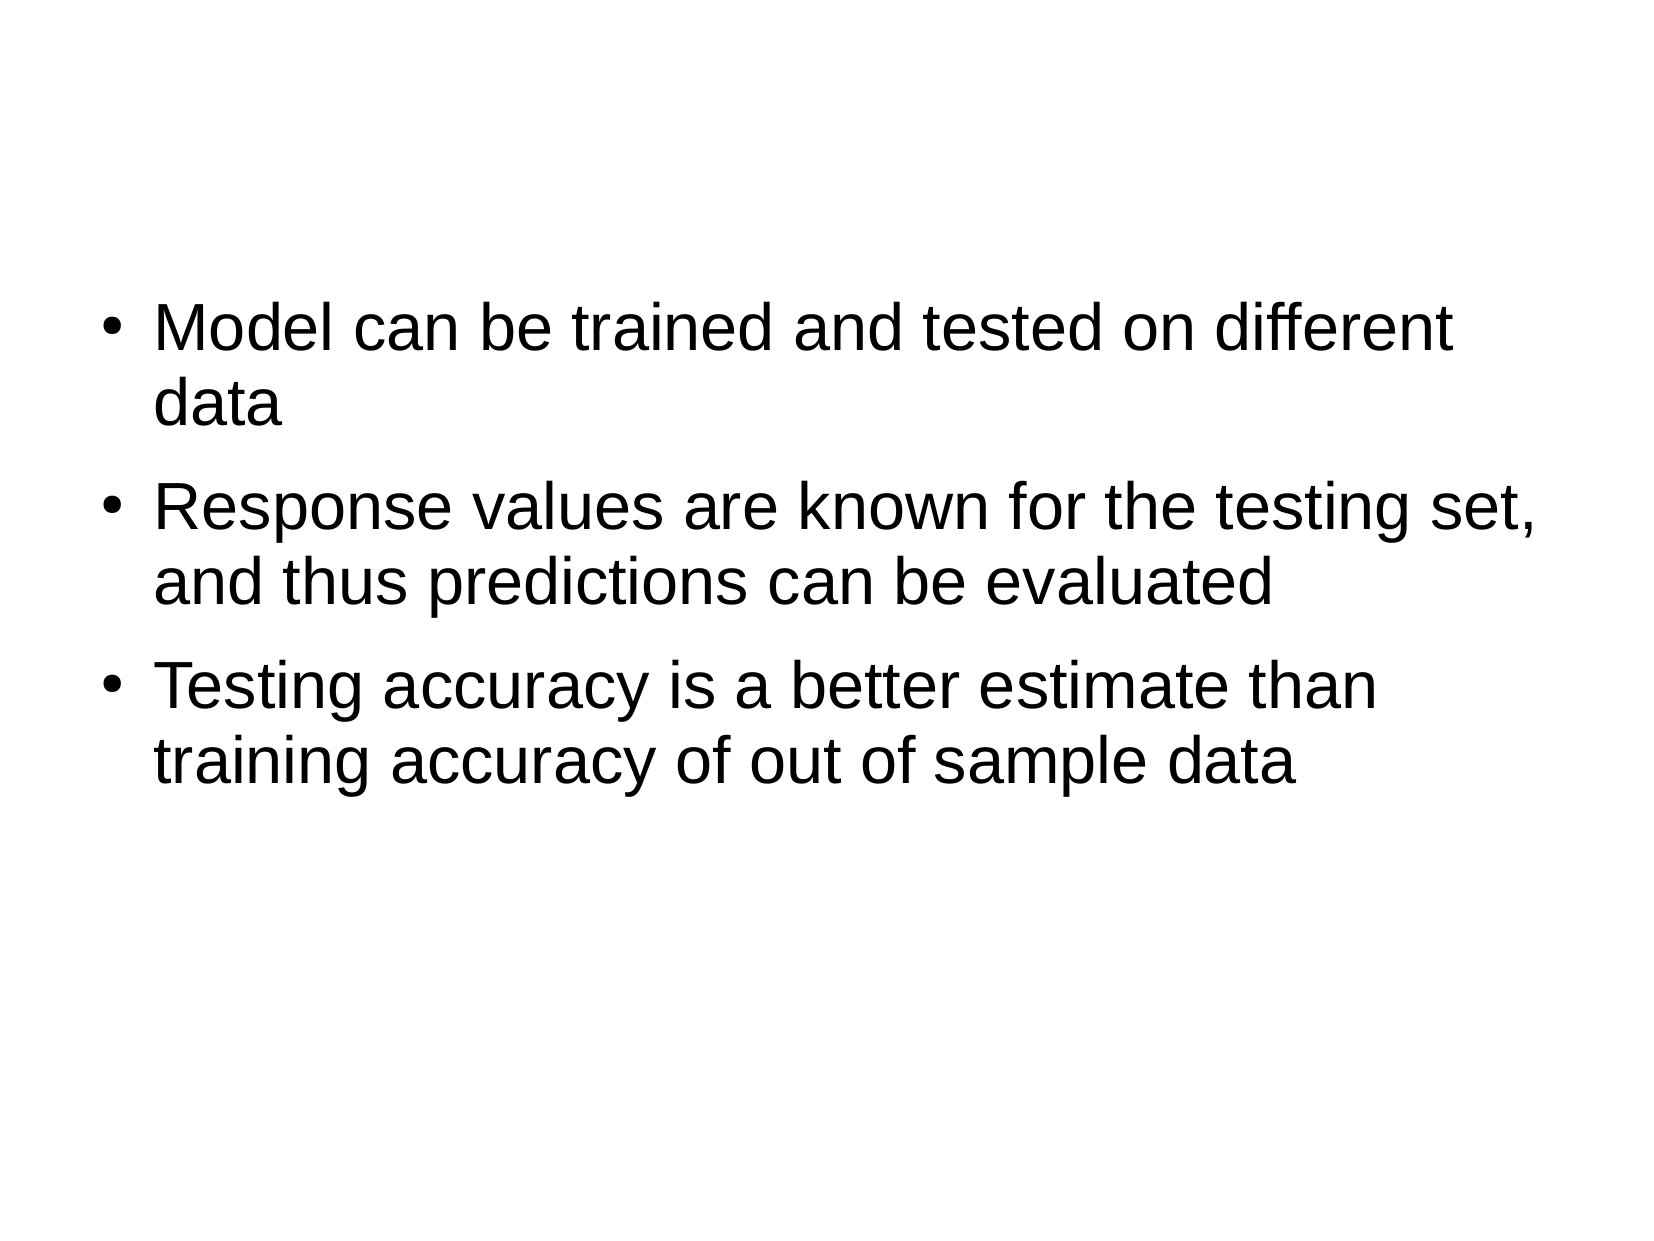

#
Model can be trained and tested on different data
Response values are known for the testing set, and thus predictions can be evaluated
Testing accuracy is a better estimate than training accuracy of out of sample data